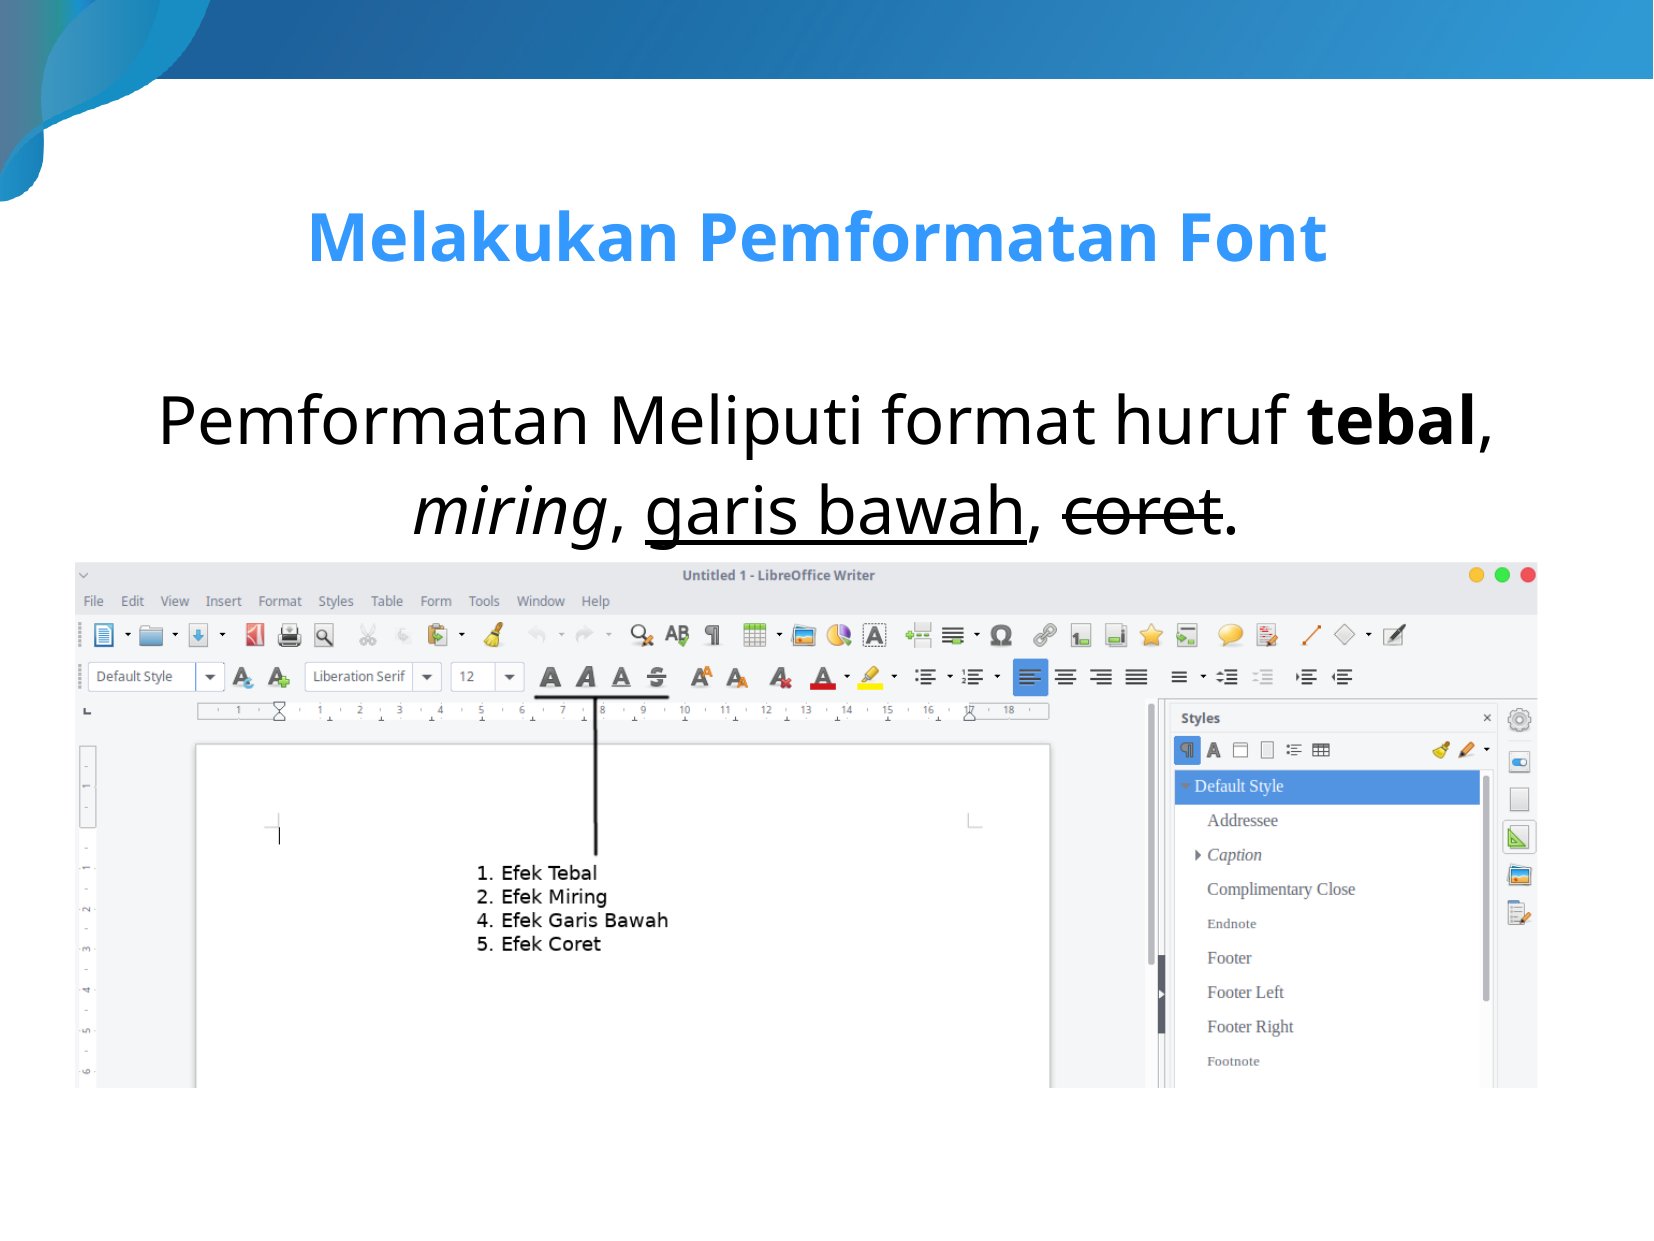

# Melakukan Pemformatan Font
Pemformatan Meliputi format huruf tebal, miring, garis bawah, coret.